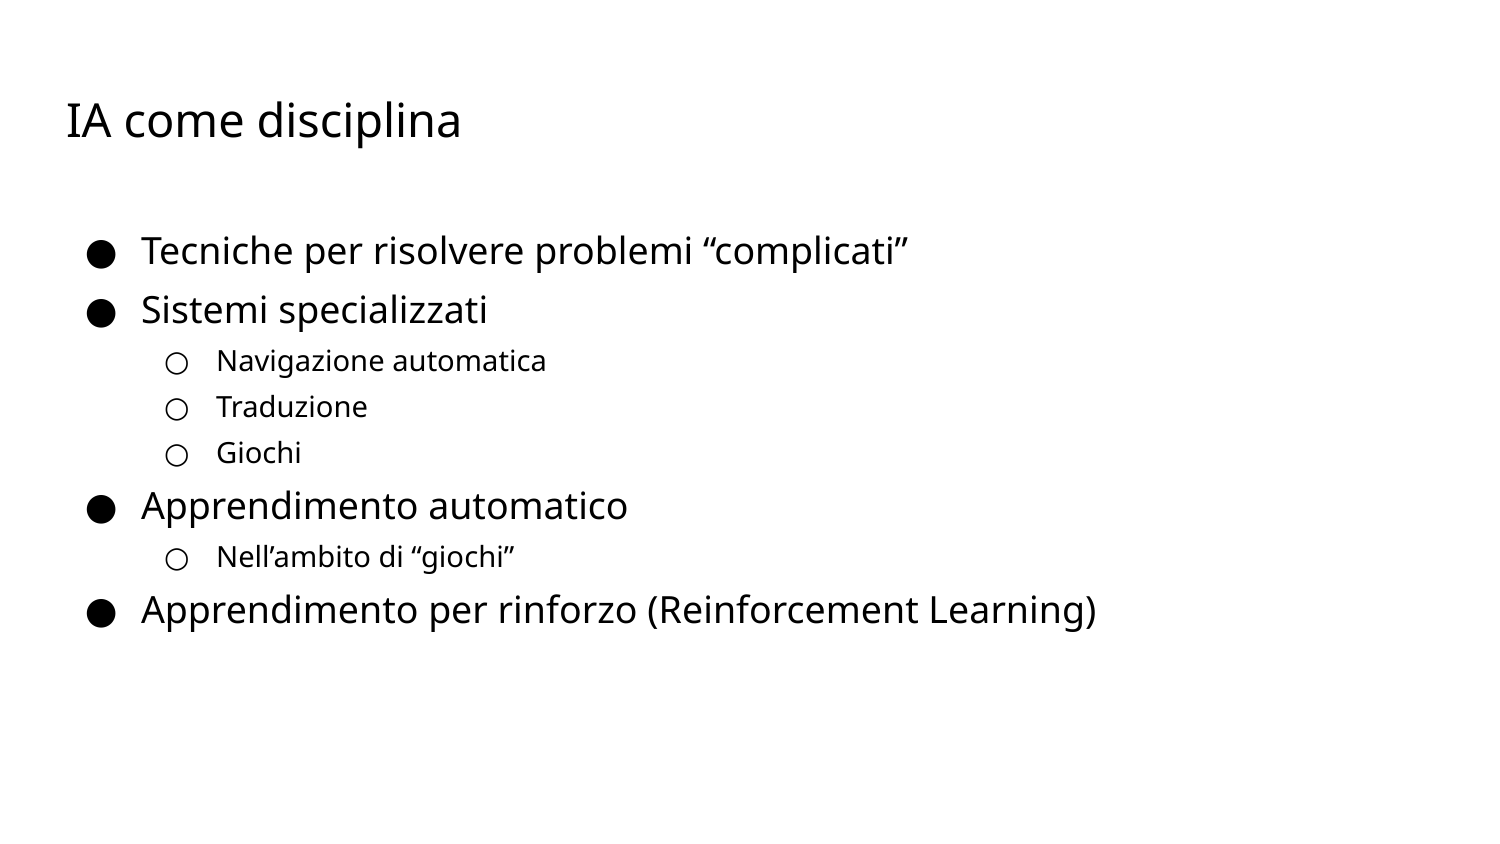

# IA come disciplina
Tecniche per risolvere problemi “complicati”
Sistemi specializzati
Navigazione automatica
Traduzione
Giochi
Apprendimento automatico
Nell’ambito di “giochi”
Apprendimento per rinforzo (Reinforcement Learning)